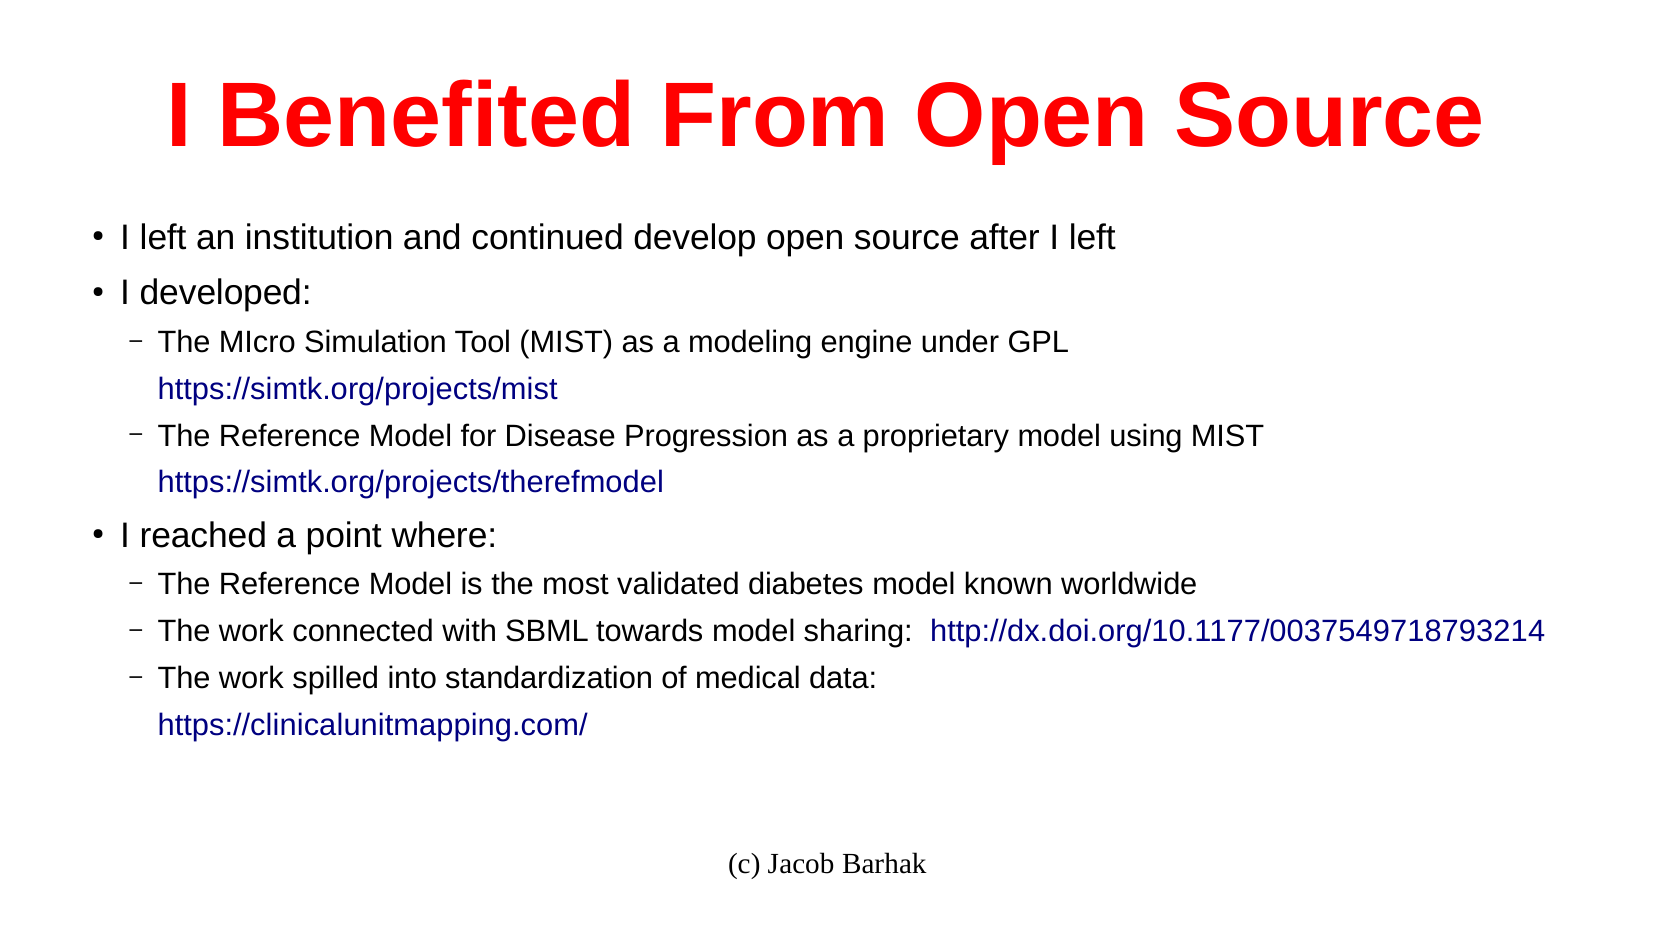

# I Benefited From Open Source
I left an institution and continued develop open source after I left
I developed:
The MIcro Simulation Tool (MIST) as a modeling engine under GPL
https://simtk.org/projects/mist
The Reference Model for Disease Progression as a proprietary model using MIST
https://simtk.org/projects/therefmodel
I reached a point where:
The Reference Model is the most validated diabetes model known worldwide
The work connected with SBML towards model sharing: http://dx.doi.org/10.1177/0037549718793214
The work spilled into standardization of medical data:
https://clinicalunitmapping.com/